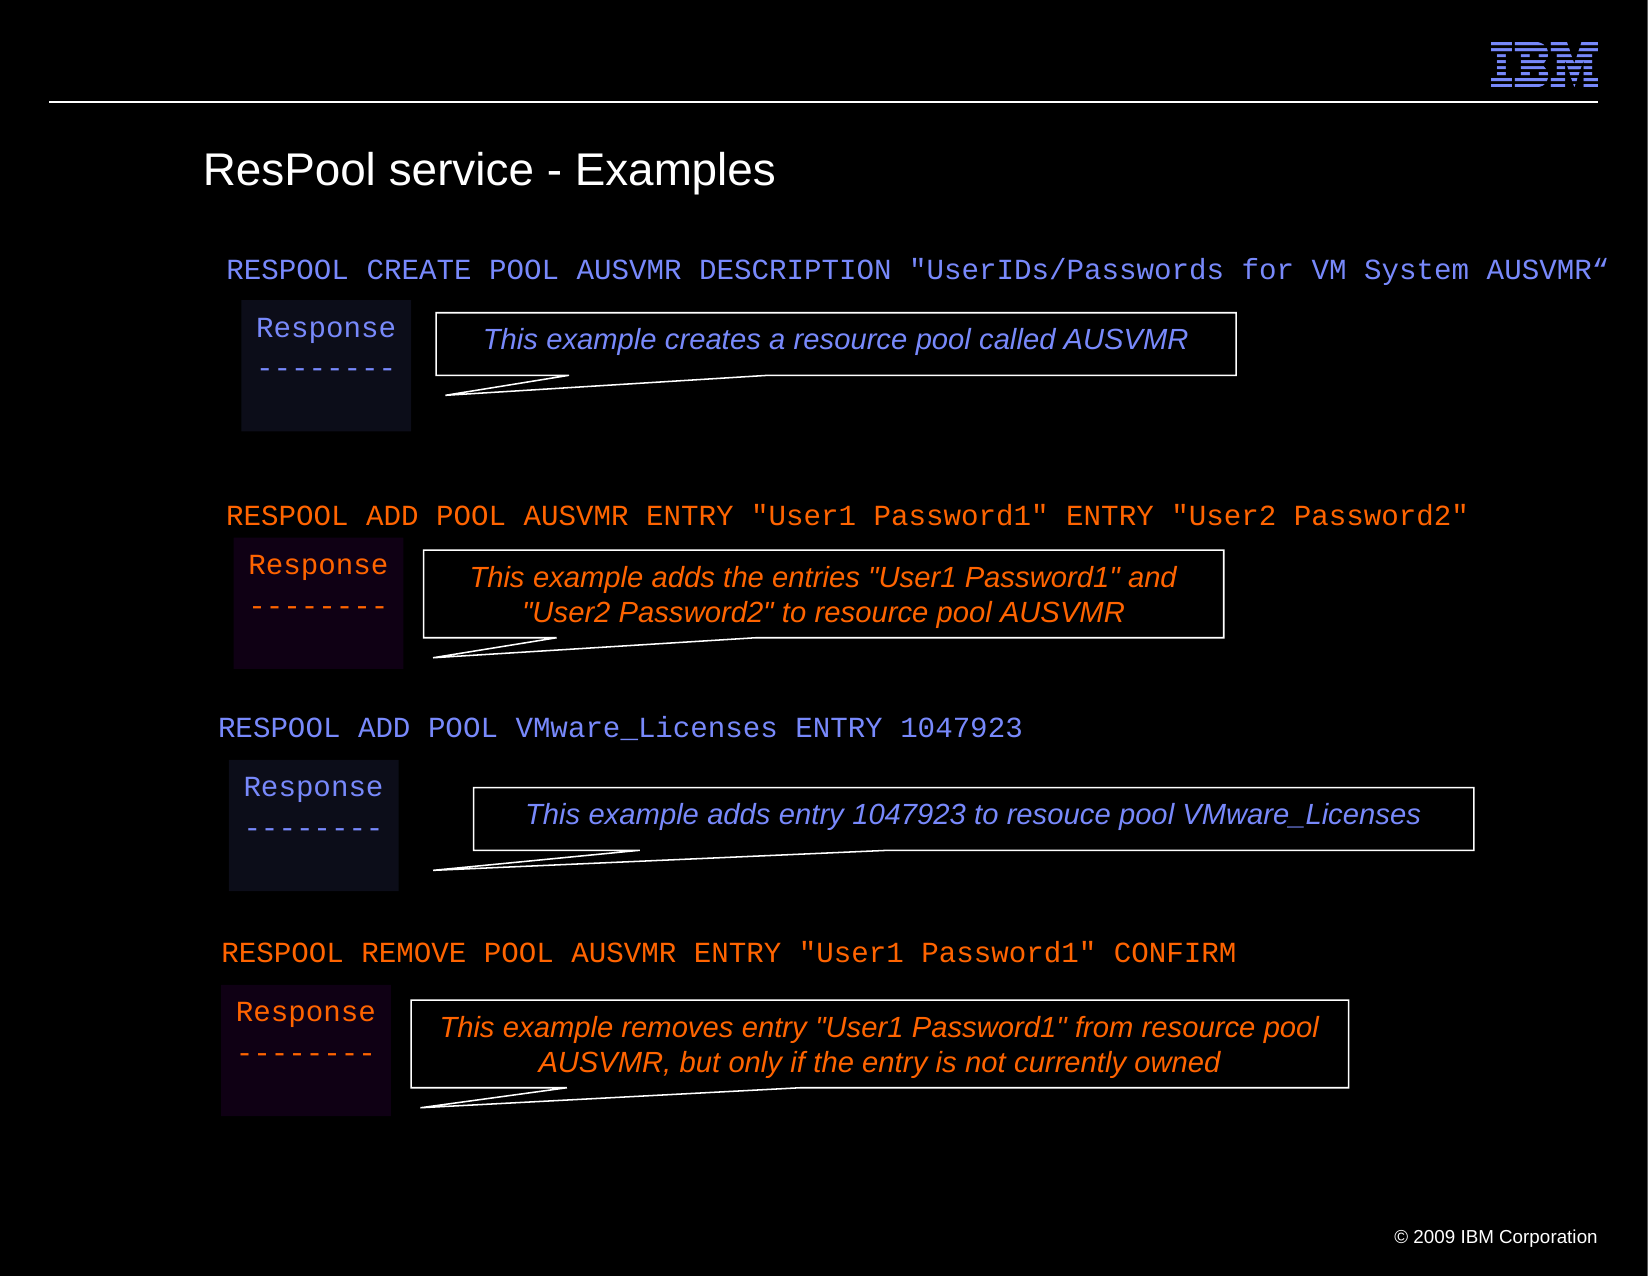

# ResPool service - Examples
RESPOOL CREATE POOL AUSVMR DESCRIPTION "UserIDs/Passwords for VM System AUSVMR“
Response
--------
This example creates a resource pool called AUSVMR
RESPOOL ADD POOL AUSVMR ENTRY "User1 Password1" ENTRY "User2 Password2"
Response
--------
This example adds the entries "User1 Password1" and "User2 Password2" to resource pool AUSVMR
RESPOOL ADD POOL VMware_Licenses ENTRY 1047923
Response
--------
This example adds entry 1047923 to resouce pool VMware_Licenses
RESPOOL REMOVE POOL AUSVMR ENTRY "User1 Password1" CONFIRM
Response
--------
This example removes entry "User1 Password1" from resource pool AUSVMR, but only if the entry is not currently owned